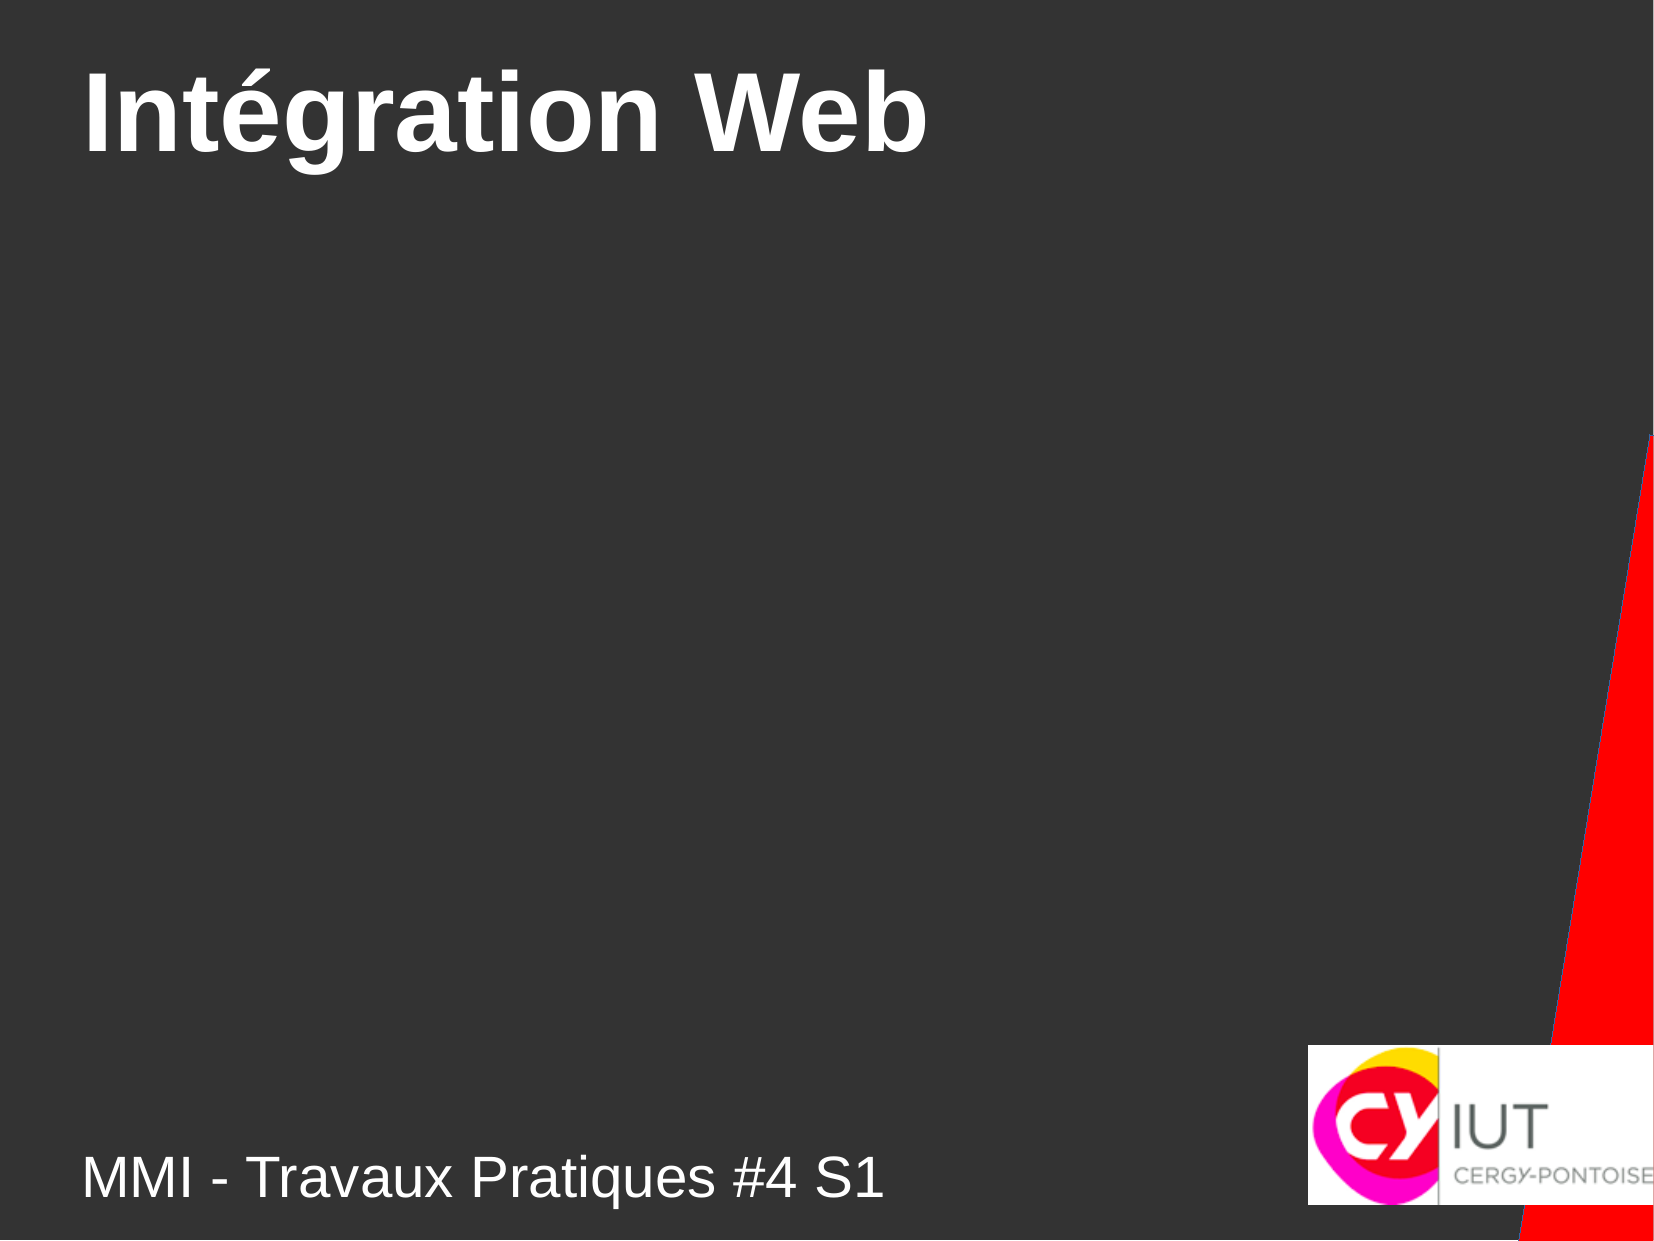

# Intégration Web
MMI - Travaux Pratiques #4 S1